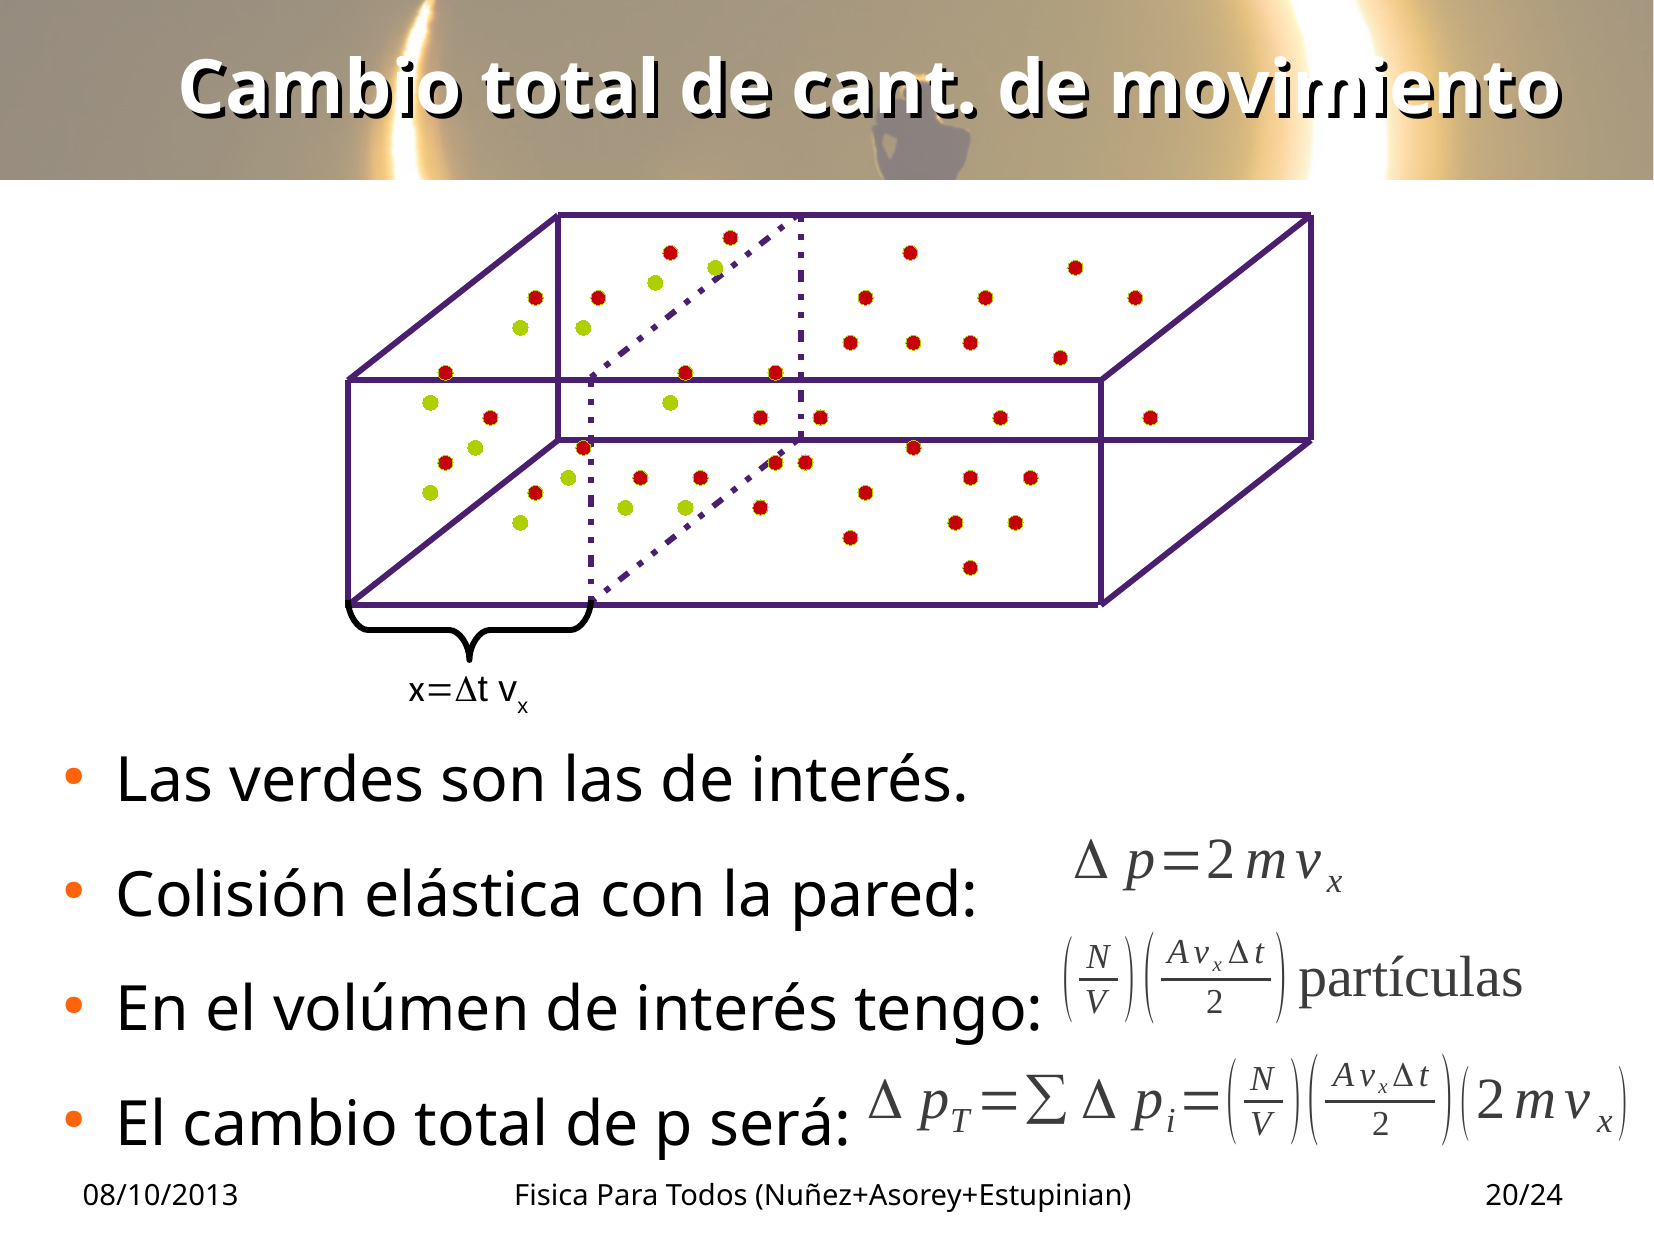

# Cambio total de cant. de movimiento
x=Dt vx
Las verdes son las de interés.
Colisión elástica con la pared:
En el volúmen de interés tengo:
El cambio total de p será:
08/10/2013
Fisica Para Todos (Nuñez+Asorey+Estupinian)
20